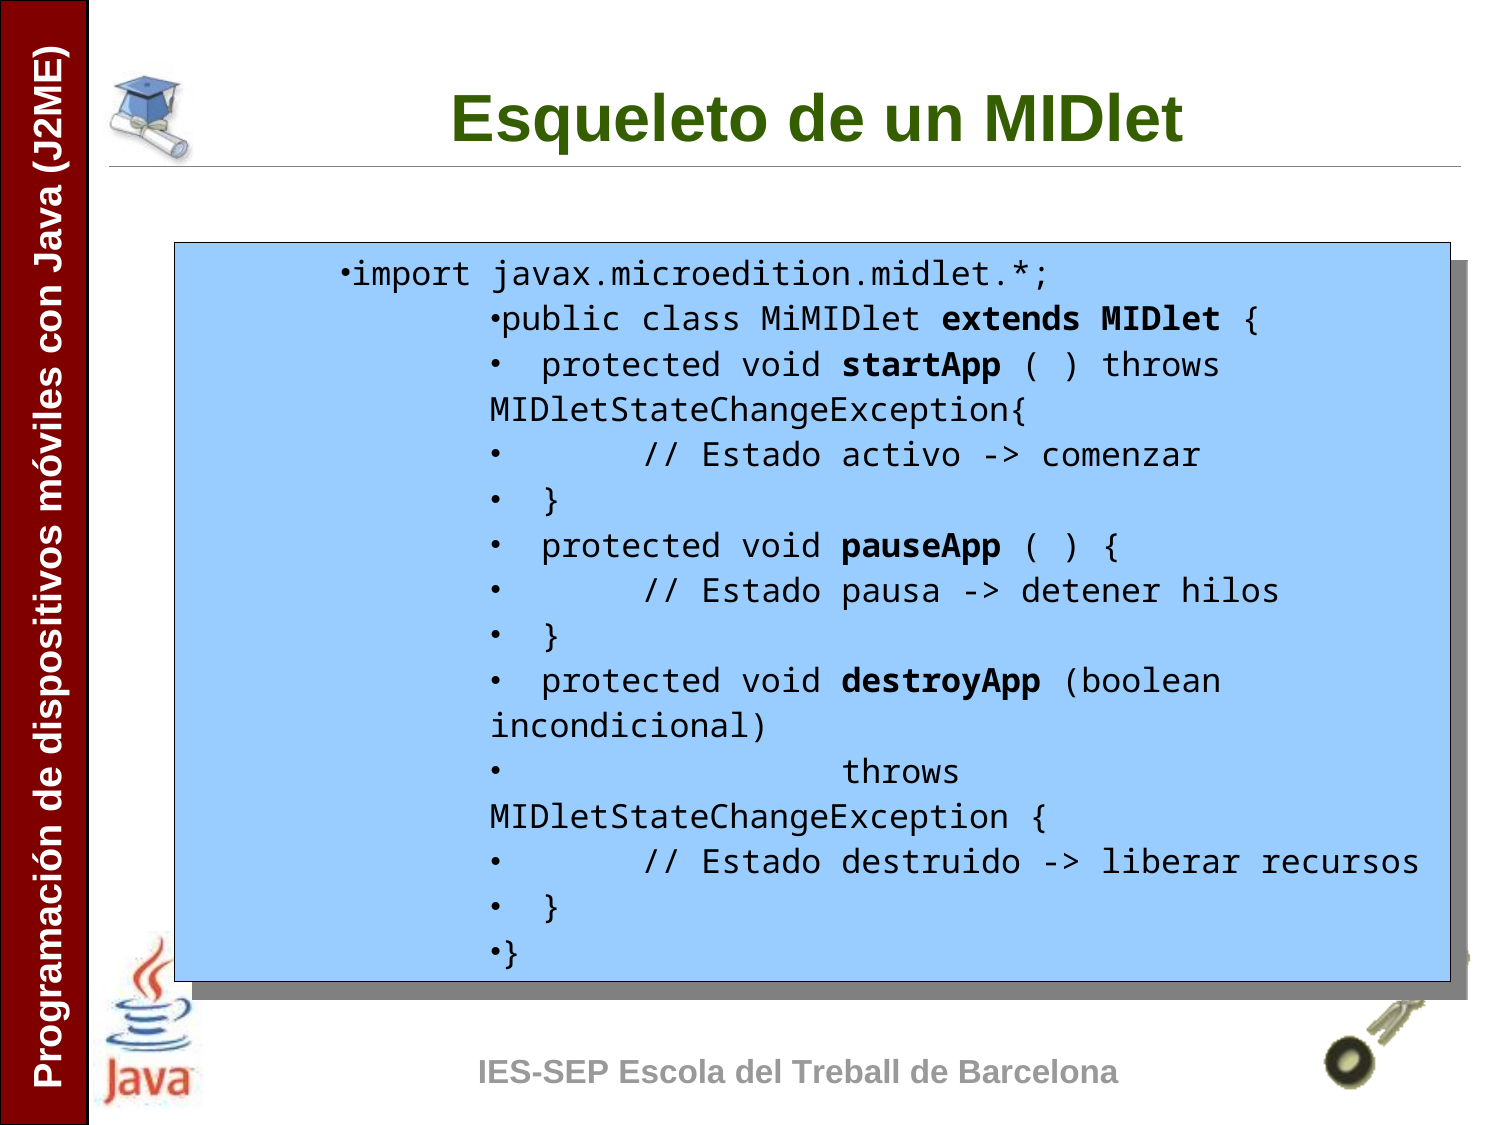

# Esqueleto de un MIDlet
import javax.microedition.midlet.*;
public class MiMIDlet extends MIDlet {
 protected void startApp ( ) throws MIDletStateChangeException{
 // Estado activo -> comenzar
 }
 protected void pauseApp ( ) {
 // Estado pausa -> detener hilos
 }
 protected void destroyApp (boolean incondicional)
 throws MIDletStateChangeException {
 // Estado destruido -> liberar recursos
 }
}